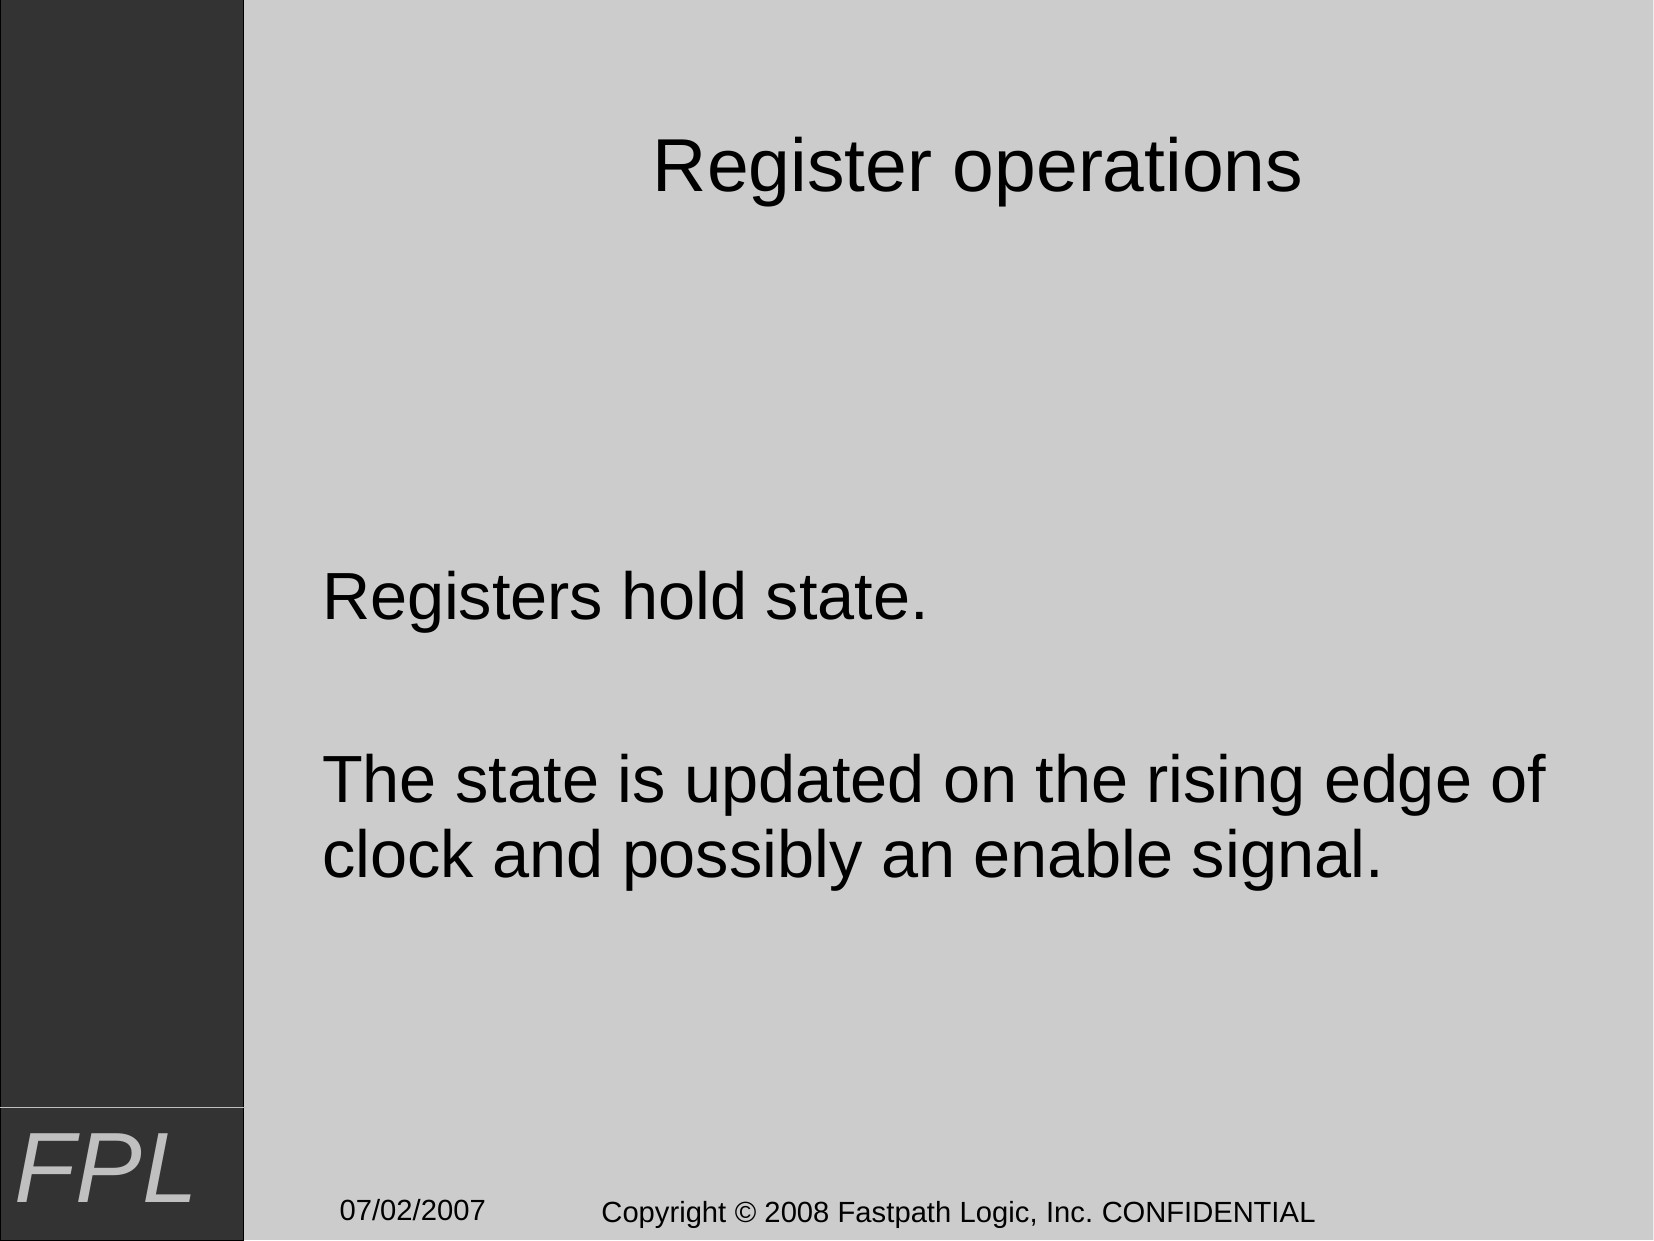

# Register operations
Registers hold state.
The state is updated on the rising edge of clock and possibly an enable signal.
07/02/2007
© 2007 FASTPATH LOGIC INC.